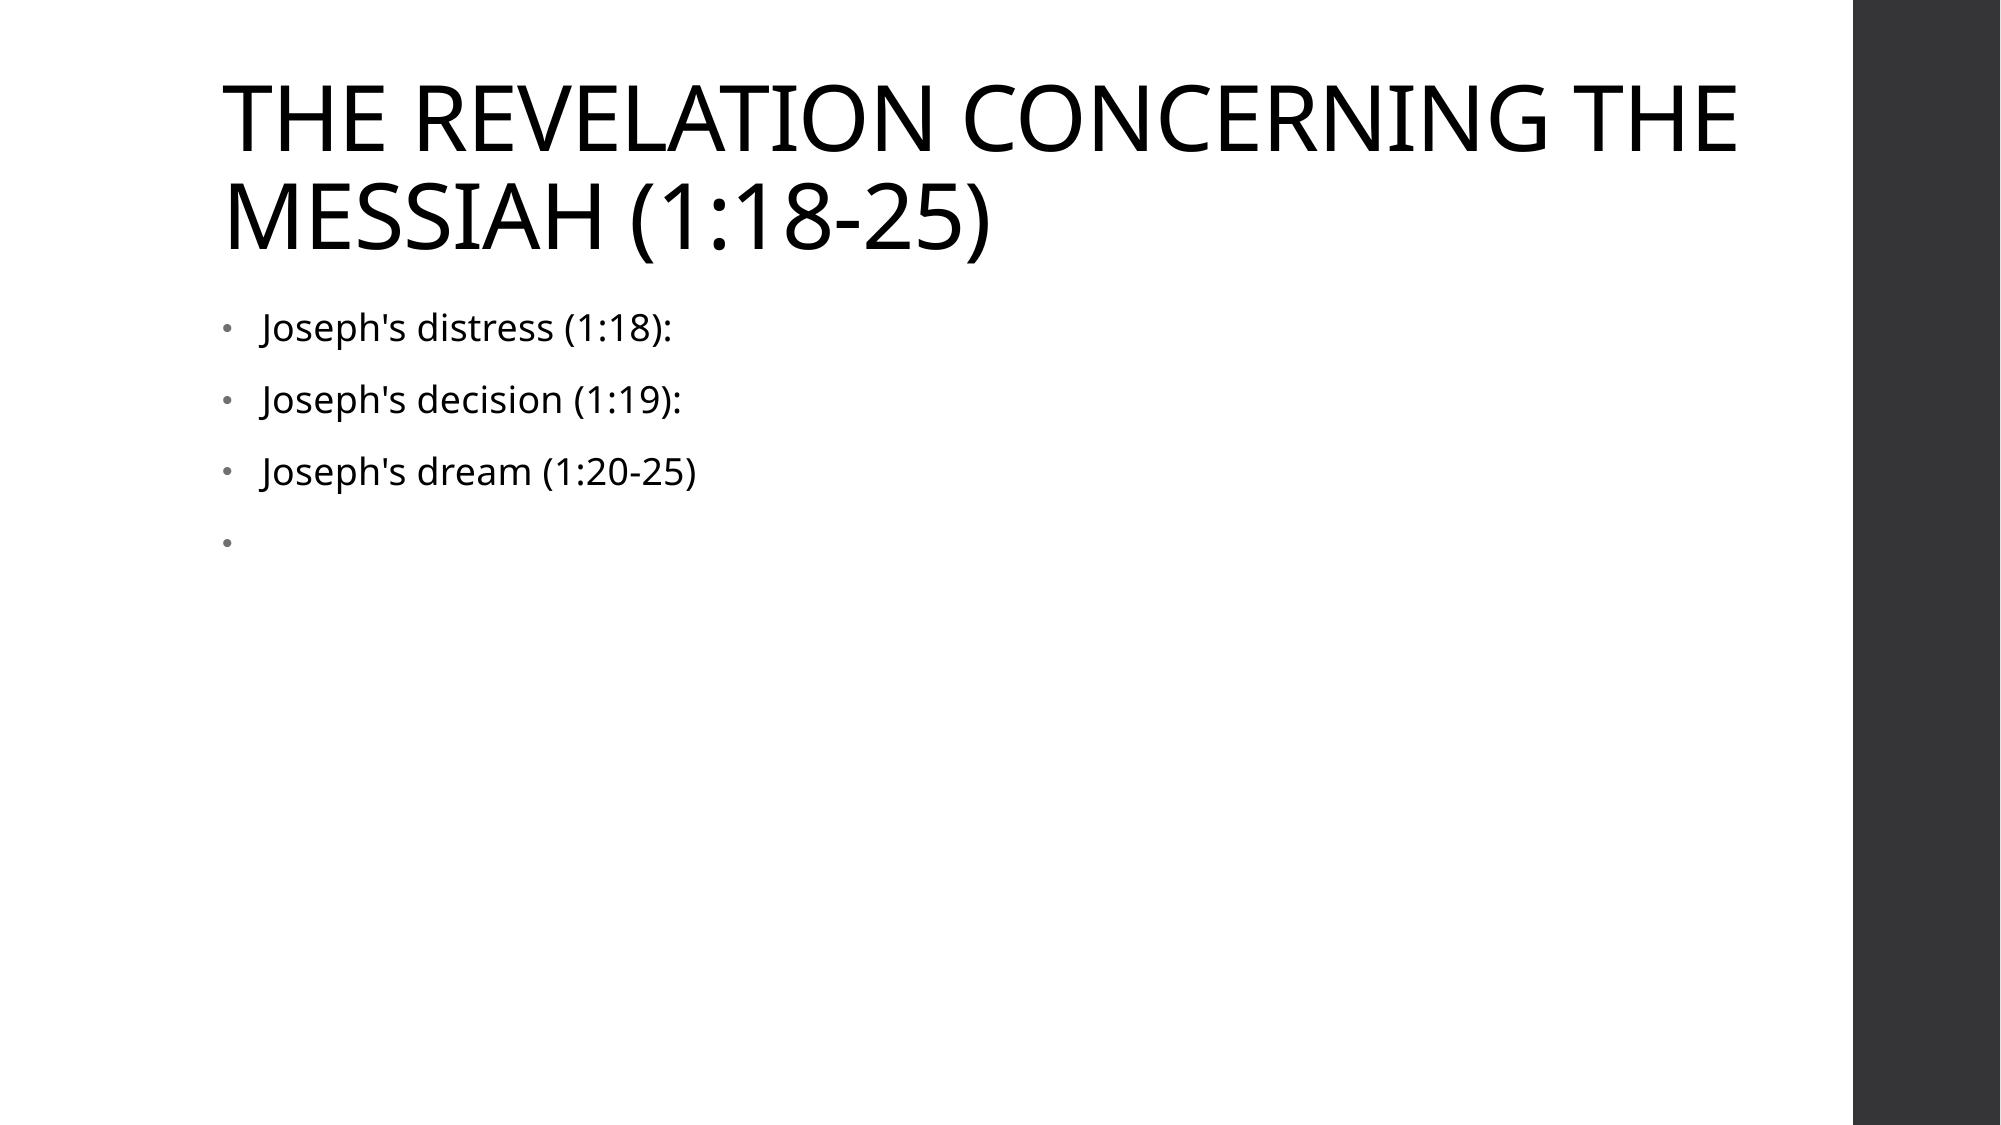

# THE REVELATION CONCERNING THE MESSIAH (1:18-25)
 Joseph's distress (1:18):
 Joseph's decision (1:19):
 Joseph's dream (1:20-25)